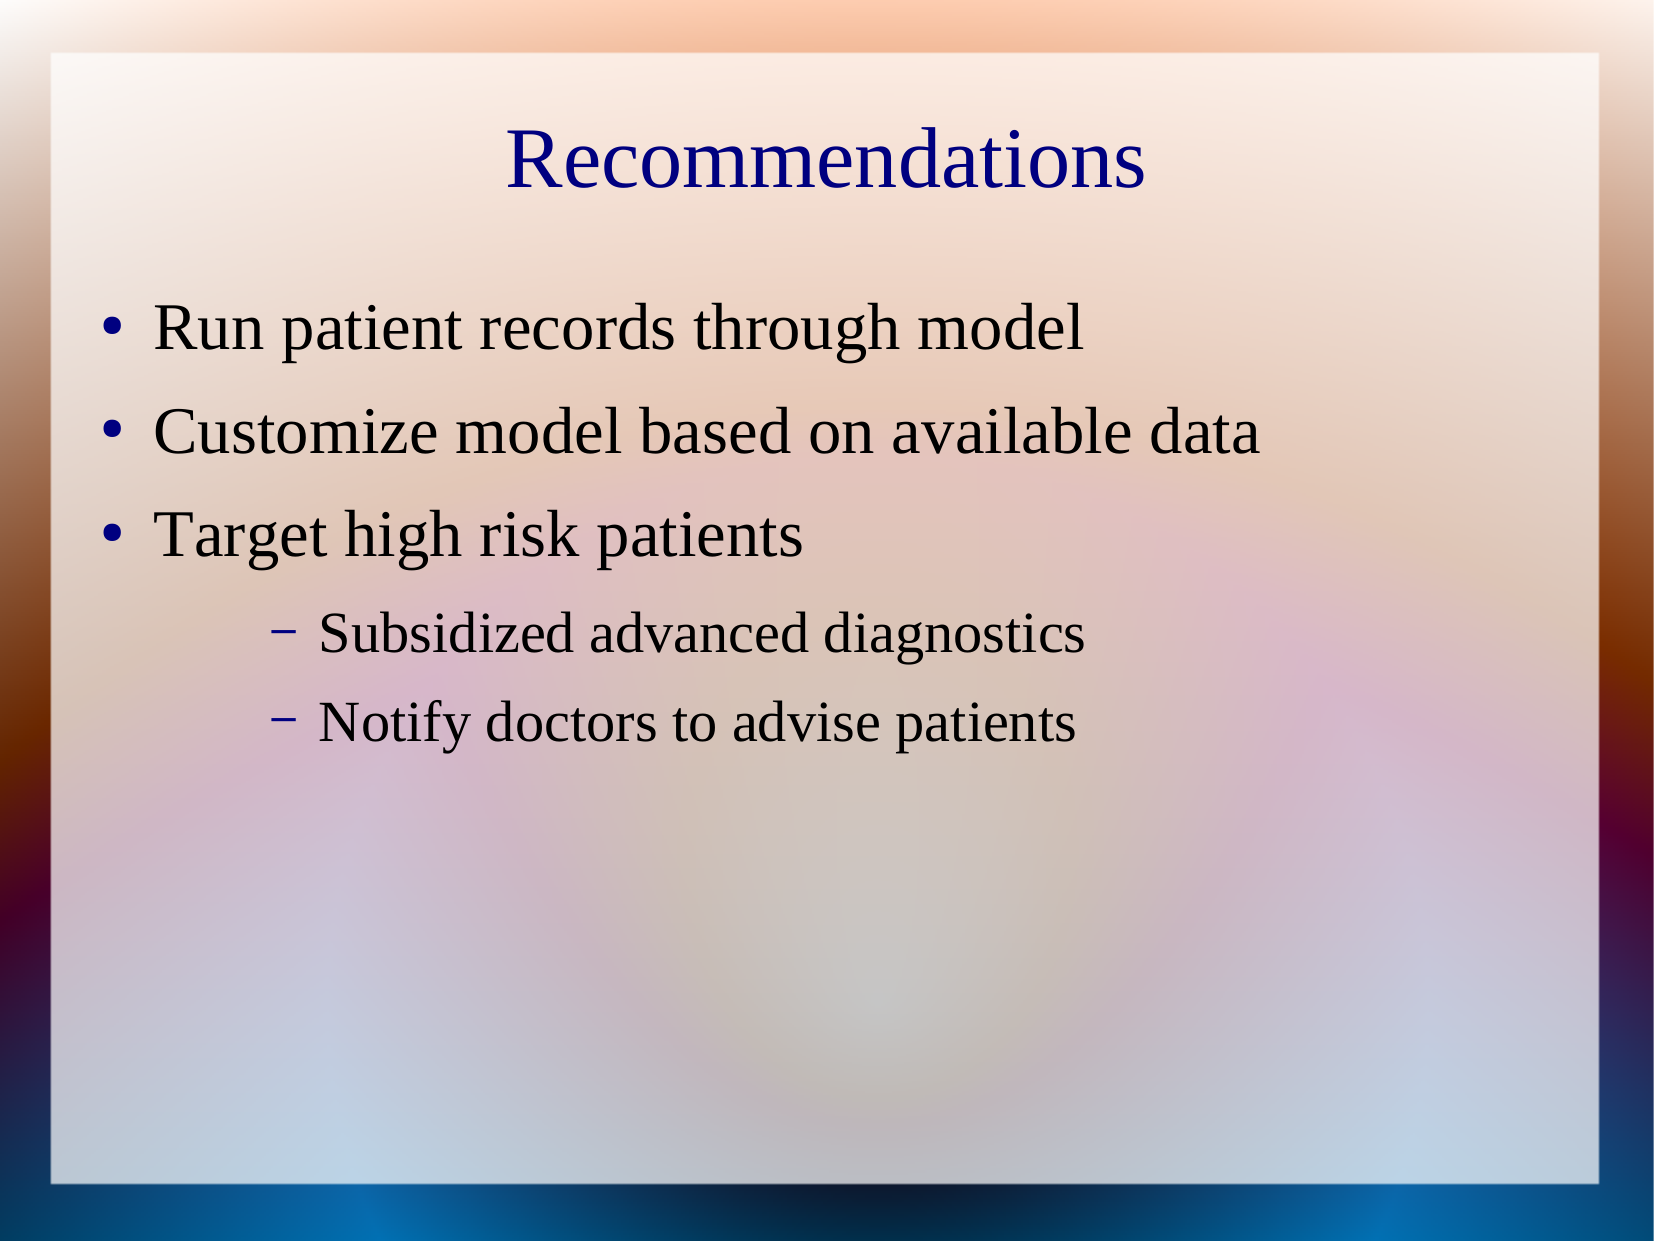

# Recommendations
Run patient records through model
Customize model based on available data
Target high risk patients
Subsidized advanced diagnostics
Notify doctors to advise patients